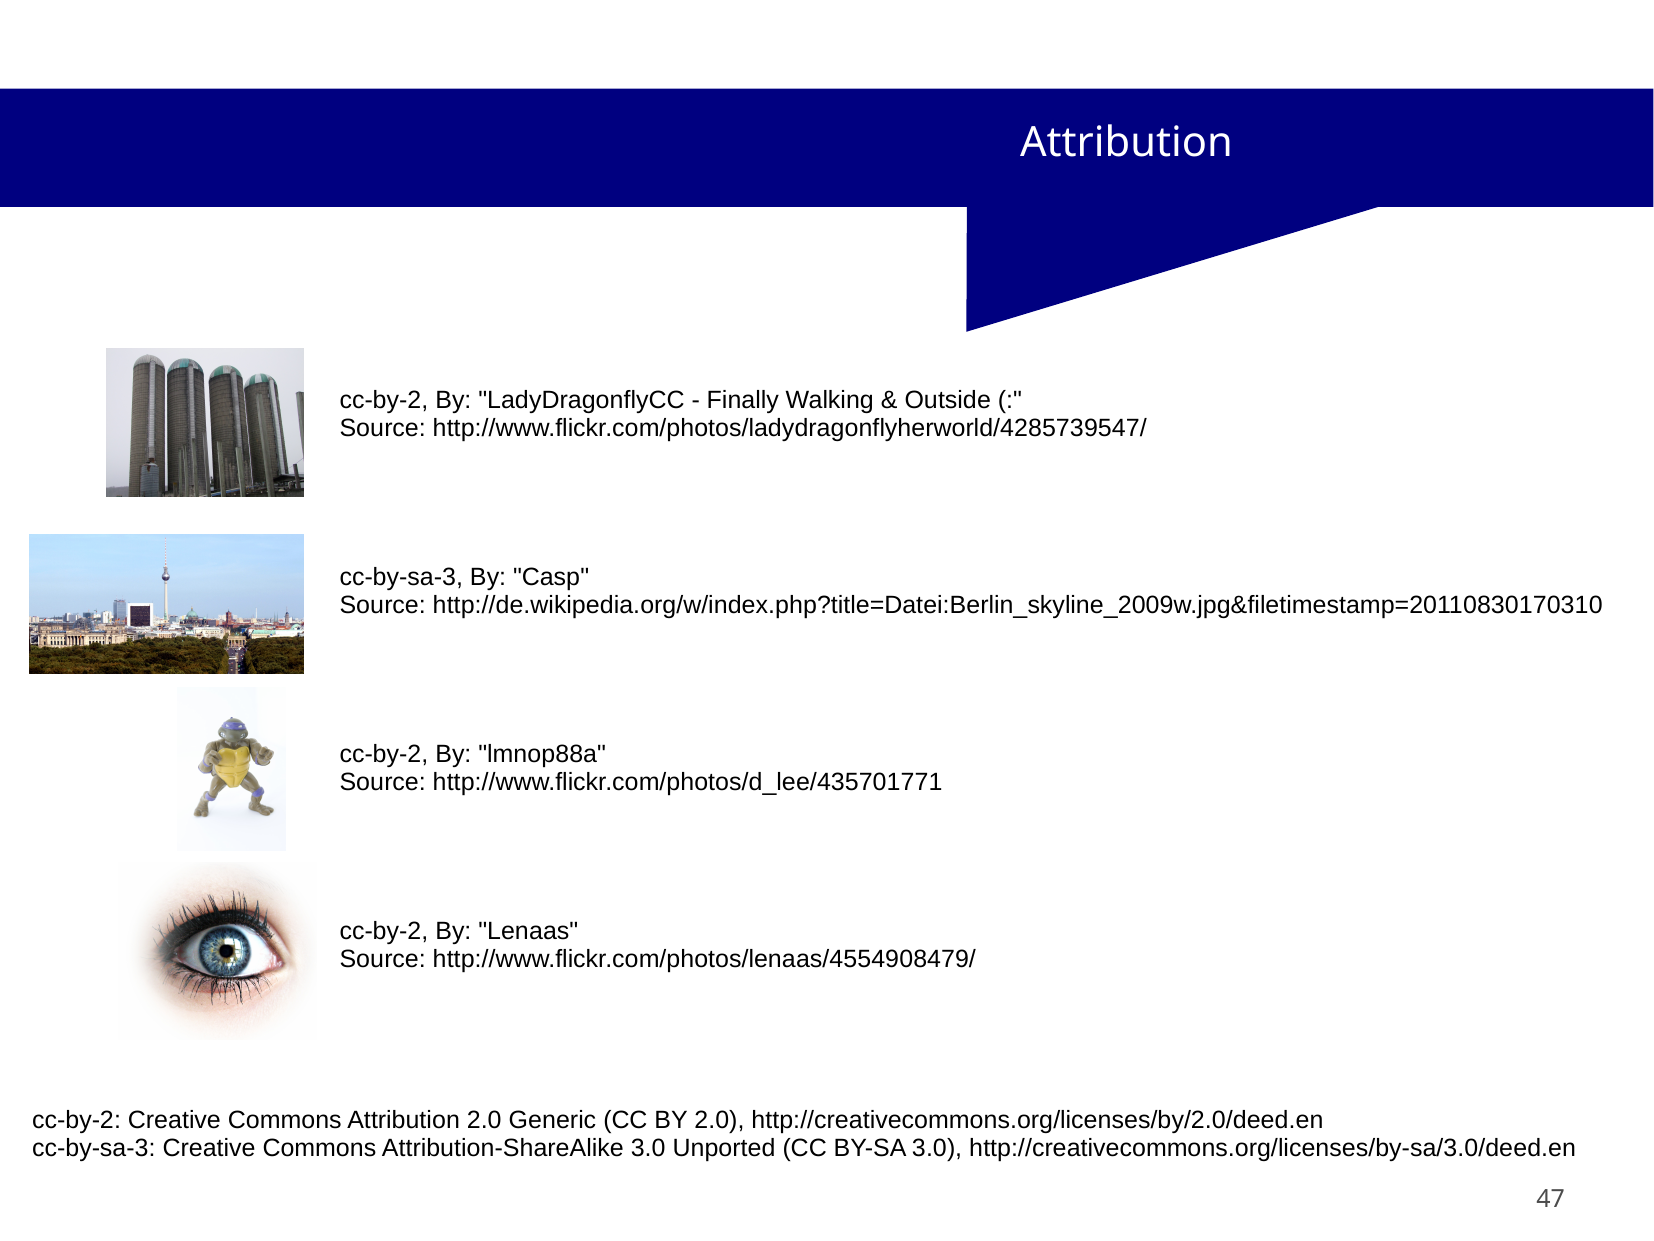

Attribution
cc-by-2, By: "LadyDragonflyCC - Finally Walking & Outside (:"
Source: http://www.flickr.com/photos/ladydragonflyherworld/4285739547/
cc-by-sa-3, By: "Casp"
Source: http://de.wikipedia.org/w/index.php?title=Datei:Berlin_skyline_2009w.jpg&filetimestamp=20110830170310
cc-by-2, By: "lmnop88a"
Source: http://www.flickr.com/photos/d_lee/435701771
cc-by-2, By: "Lenaas"
Source: http://www.flickr.com/photos/lenaas/4554908479/
cc-by-2: Creative Commons Attribution 2.0 Generic (CC BY 2.0), http://creativecommons.org/licenses/by/2.0/deed.en
cc-by-sa-3: Creative Commons Attribution-ShareAlike 3.0 Unported (CC BY-SA 3.0), http://creativecommons.org/licenses/by-sa/3.0/deed.en